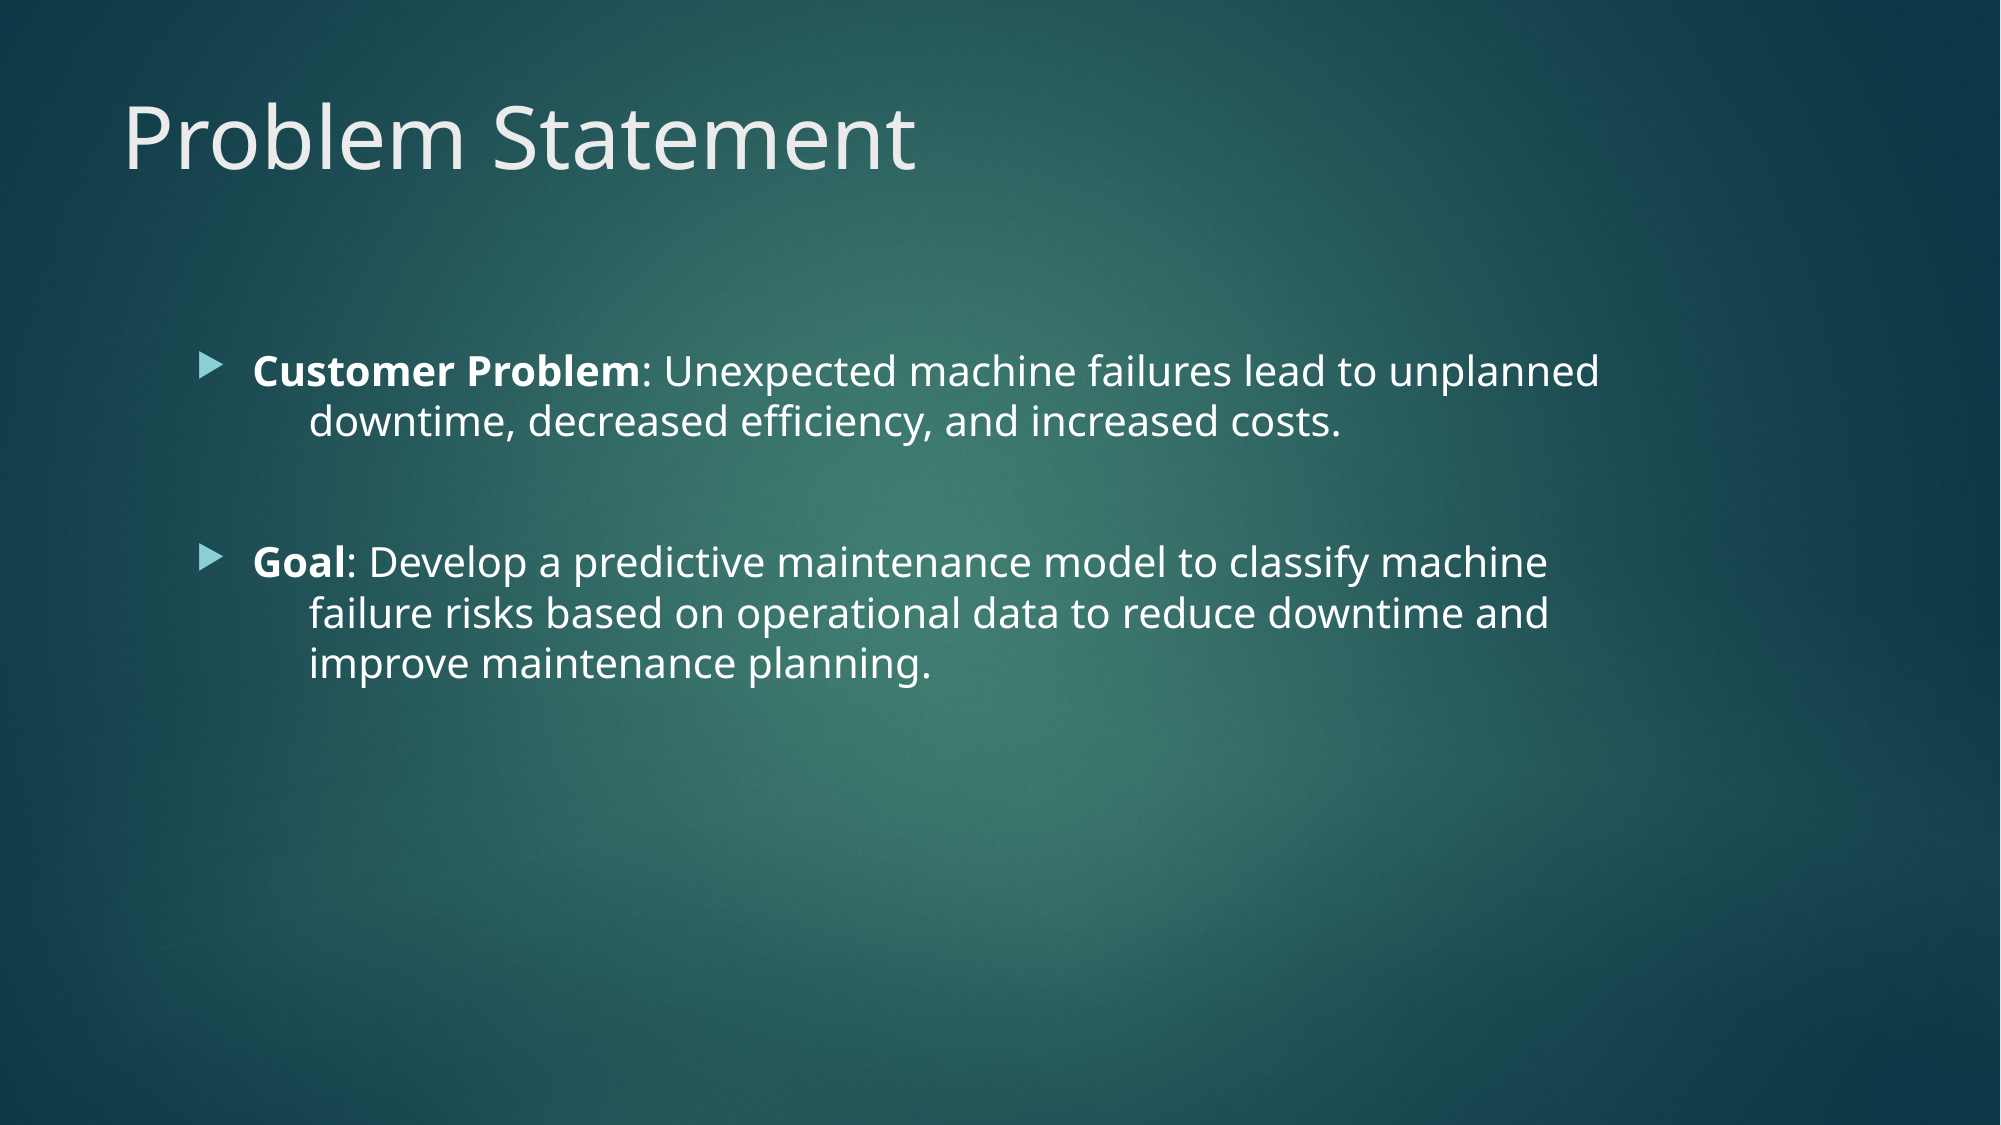

# Problem Statement
Customer Problem: Unexpected machine failures lead to unplanned downtime, decreased efficiency, and increased costs.
Goal: Develop a predictive maintenance model to classify machine failure risks based on operational data to reduce downtime and improve maintenance planning.